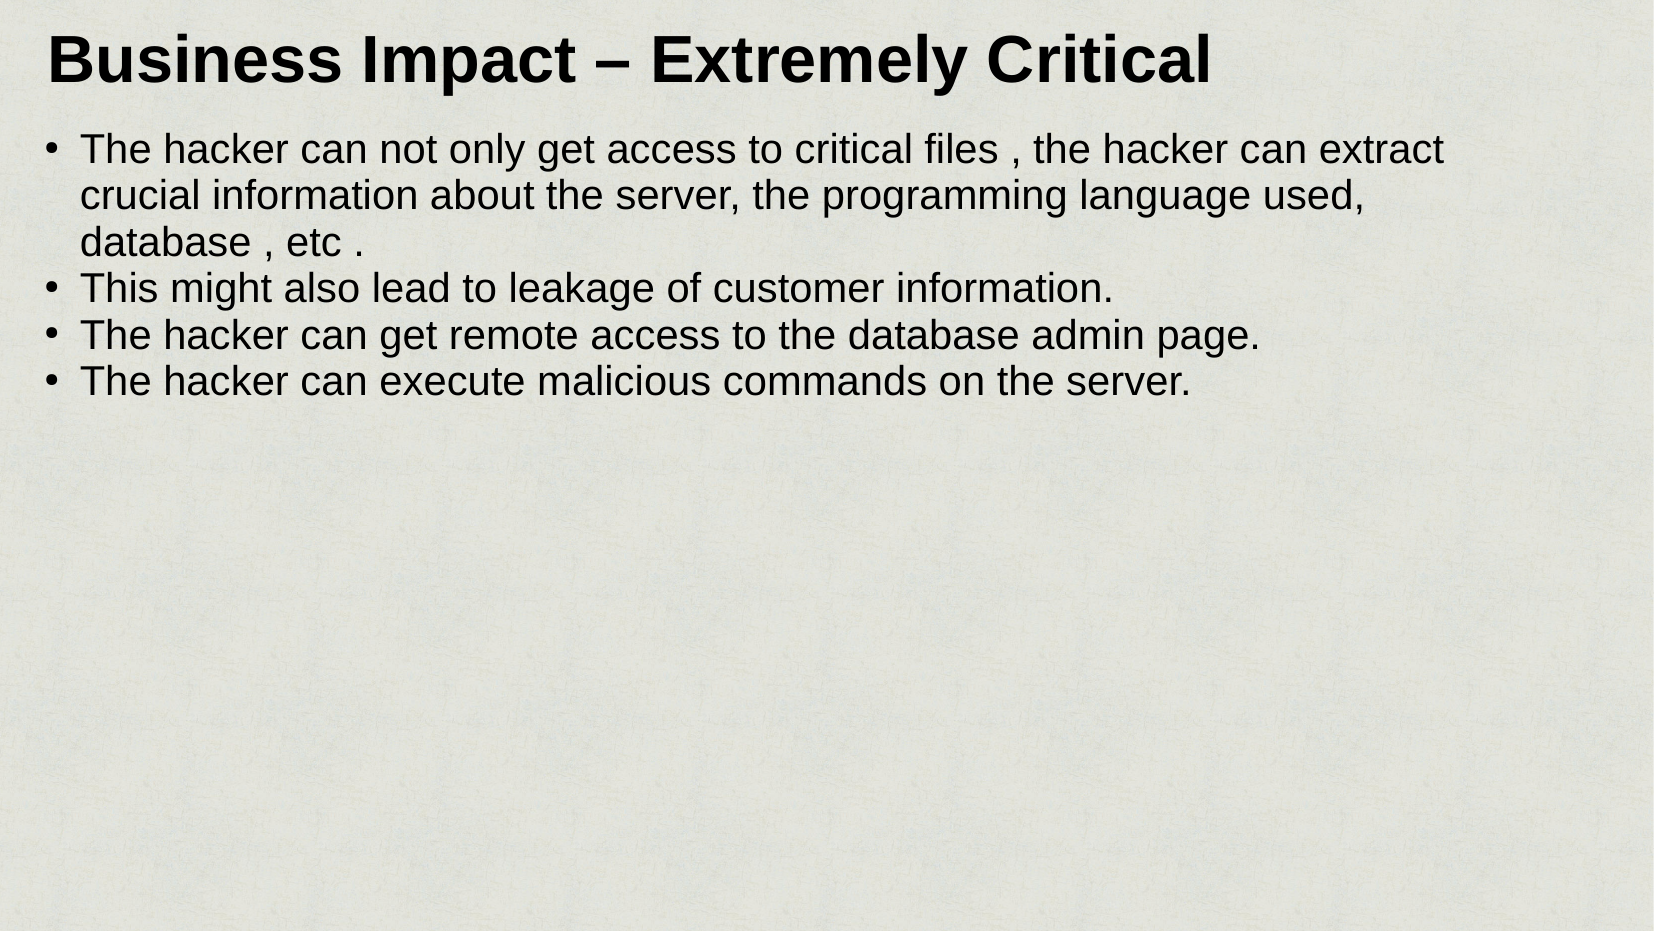

# Business Impact – Extremely Critical
The hacker can not only get access to critical files , the hacker can extract crucial information about the server, the programming language used, database , etc .
This might also lead to leakage of customer information.
The hacker can get remote access to the database admin page.
The hacker can execute malicious commands on the server.